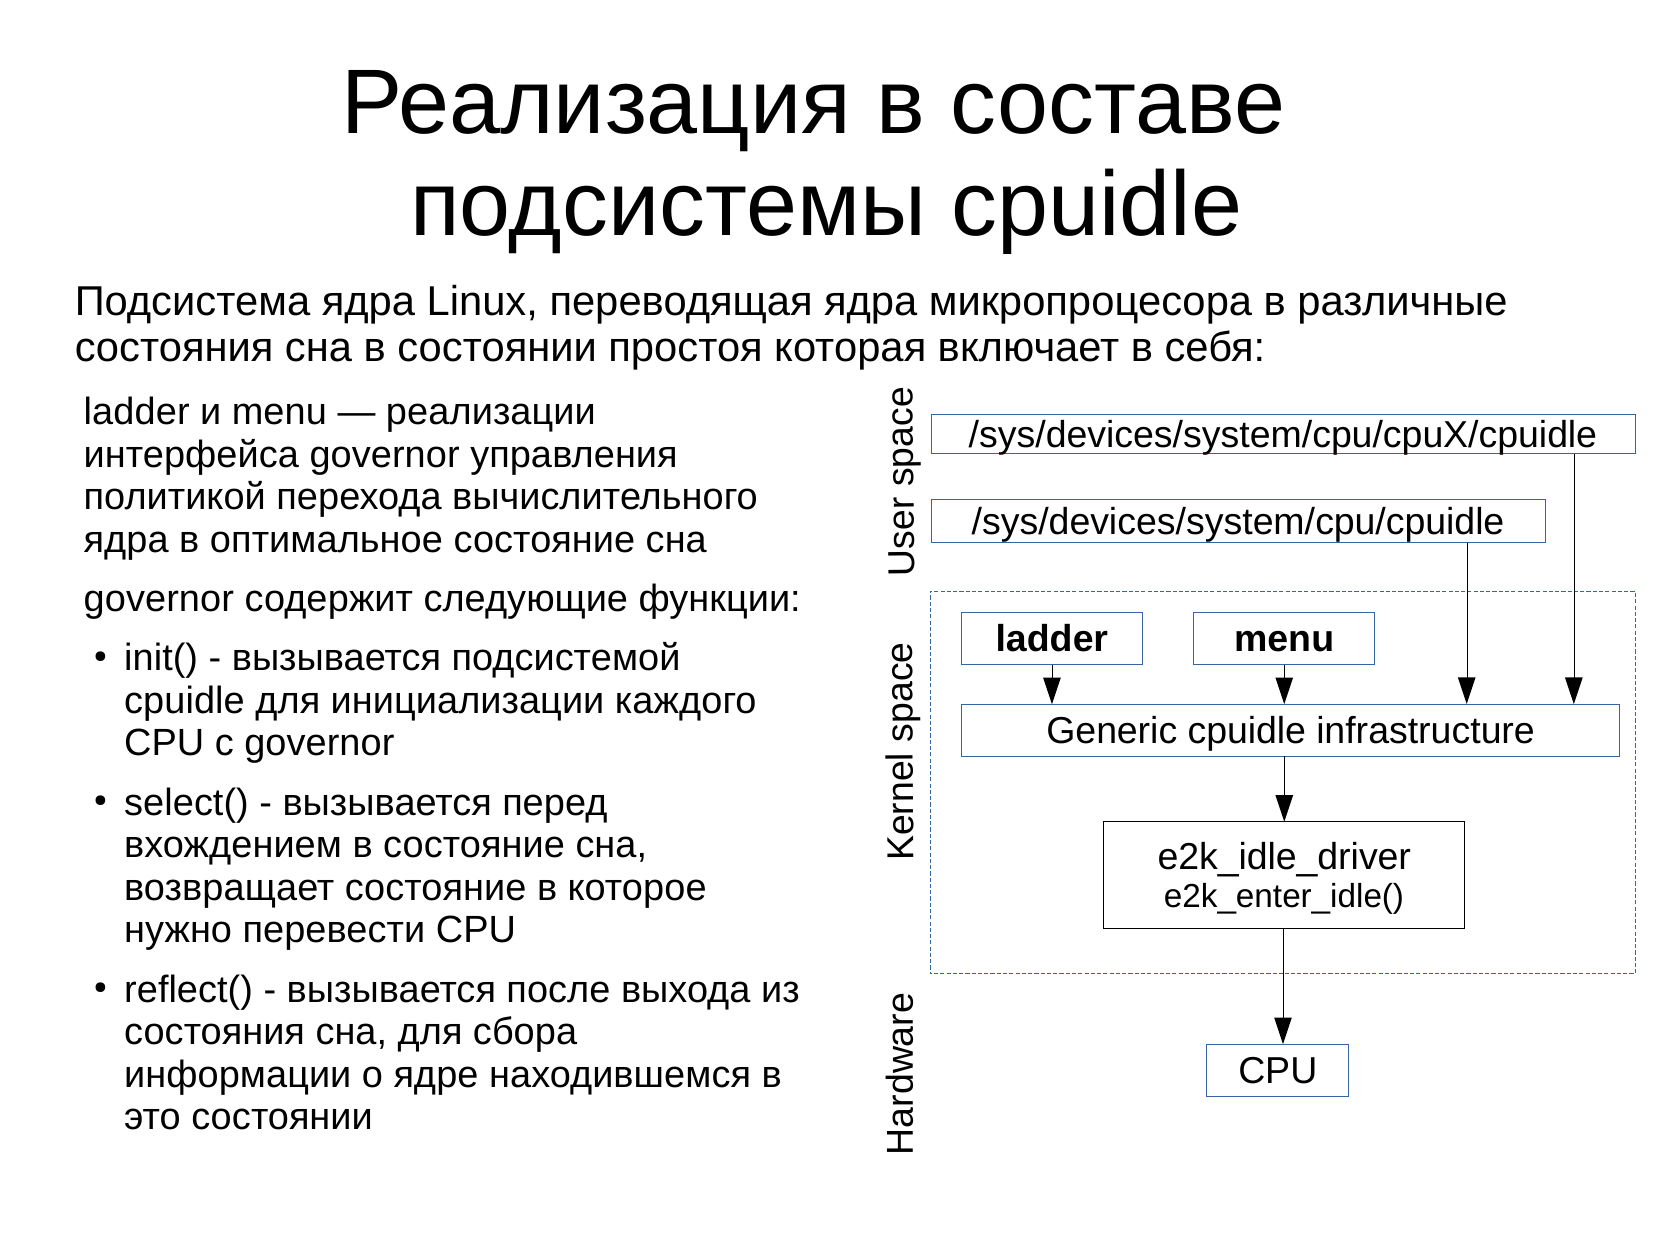

# Реализация в составе подсистемы cpuidle
Подсистема ядра Linux, переводящая ядра микропроцесора в различные состояния сна в состоянии простоя которая включает в себя:
ladder и menu — реализации интерфейса governor управления политикой перехода вычислительного ядра в оптимальное состояние сна
governor содержит следующие функции:
init() - вызывается подсистемой cpuidle для инициализации каждого CPU с governor
select() - вызывается перед вхождением в состояние сна, возвращает состояние в которое нужно перевести CPU
reflect() - вызывается после выхода из состояния сна, для сбора информации о ядре находившемся в это состоянии
/sys/devices/system/cpu/cpuX/cpuidle
User space
/sys/devices/system/cpu/cpuidle
ladder
menu
Generic cpuidle infrastructure
Kernel space
e2k_idle_driver
e2k_enter_idle()
Hardware
CPU